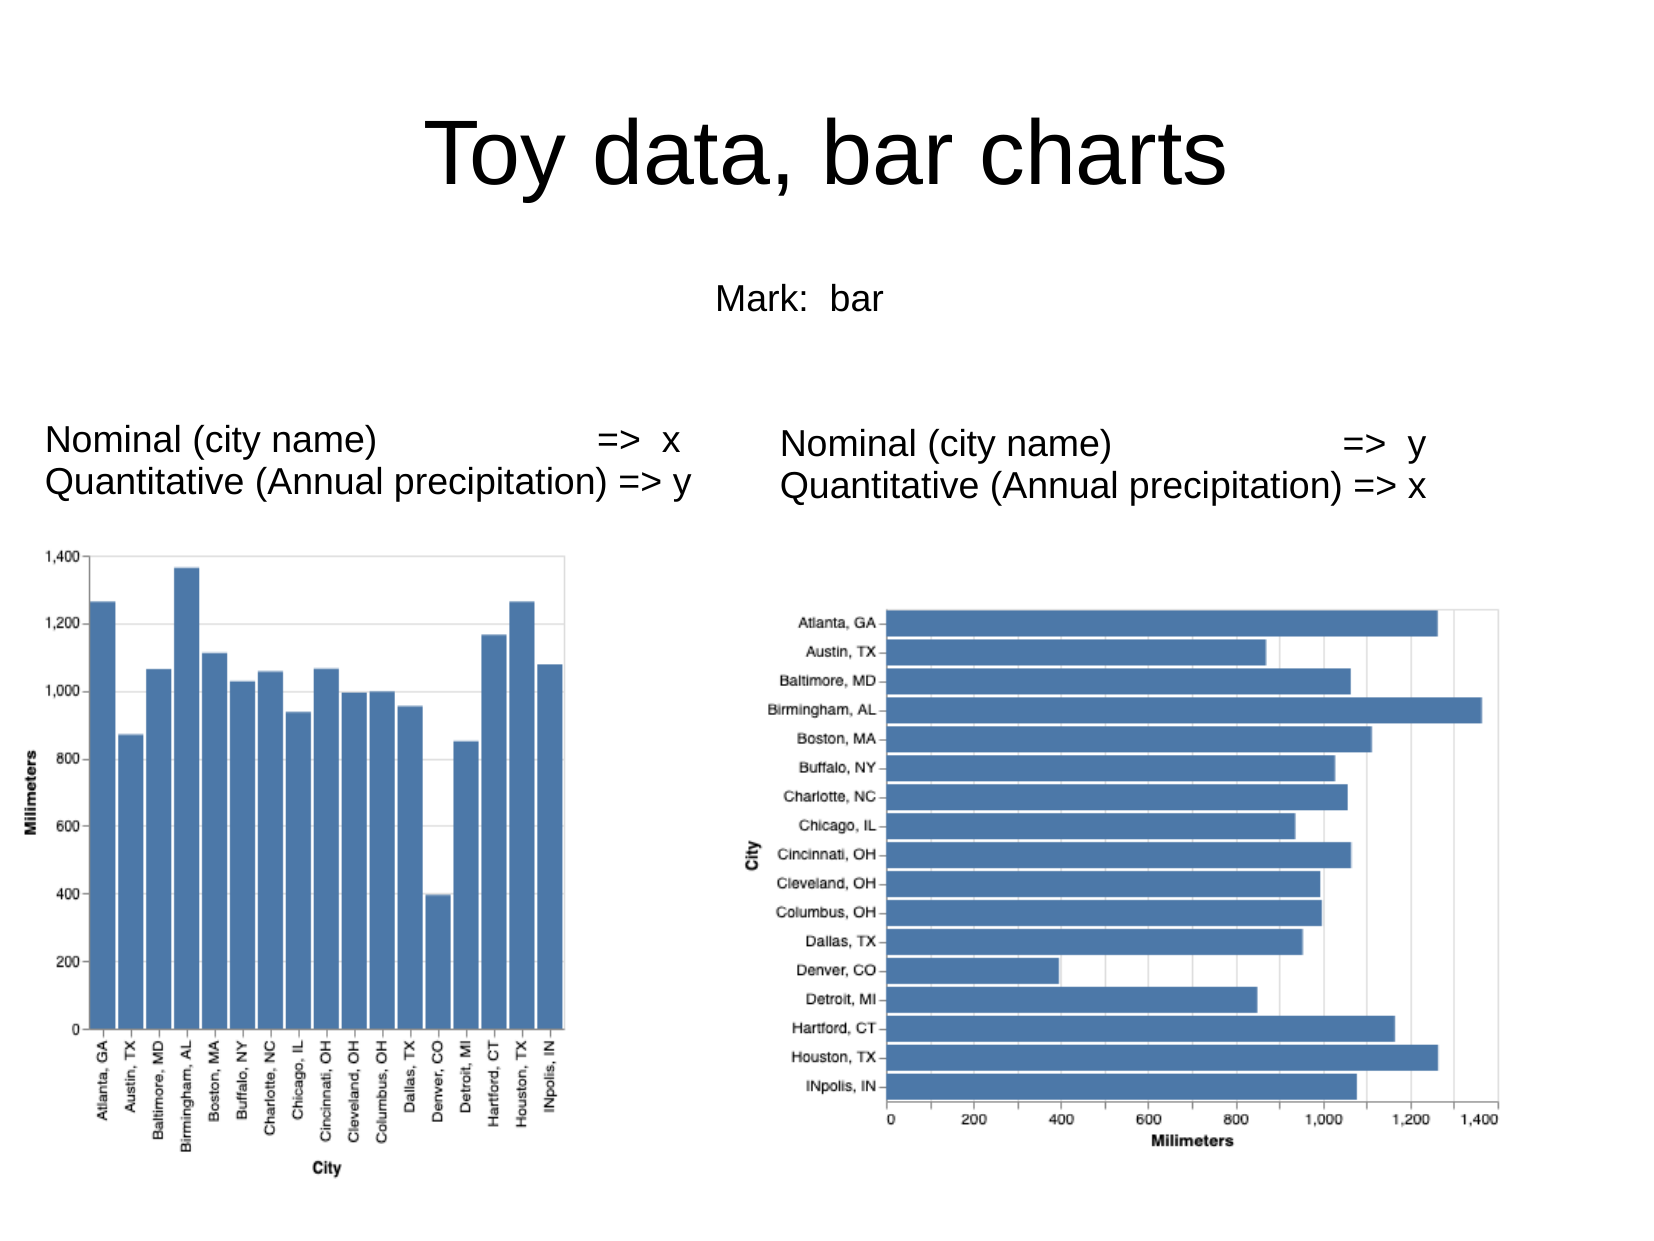

# Toy data, bar charts
 Mark: bar
Nominal (city name) => x
Quantitative (Annual precipitation) => y
Nominal (city name) => y
Quantitative (Annual precipitation) => x